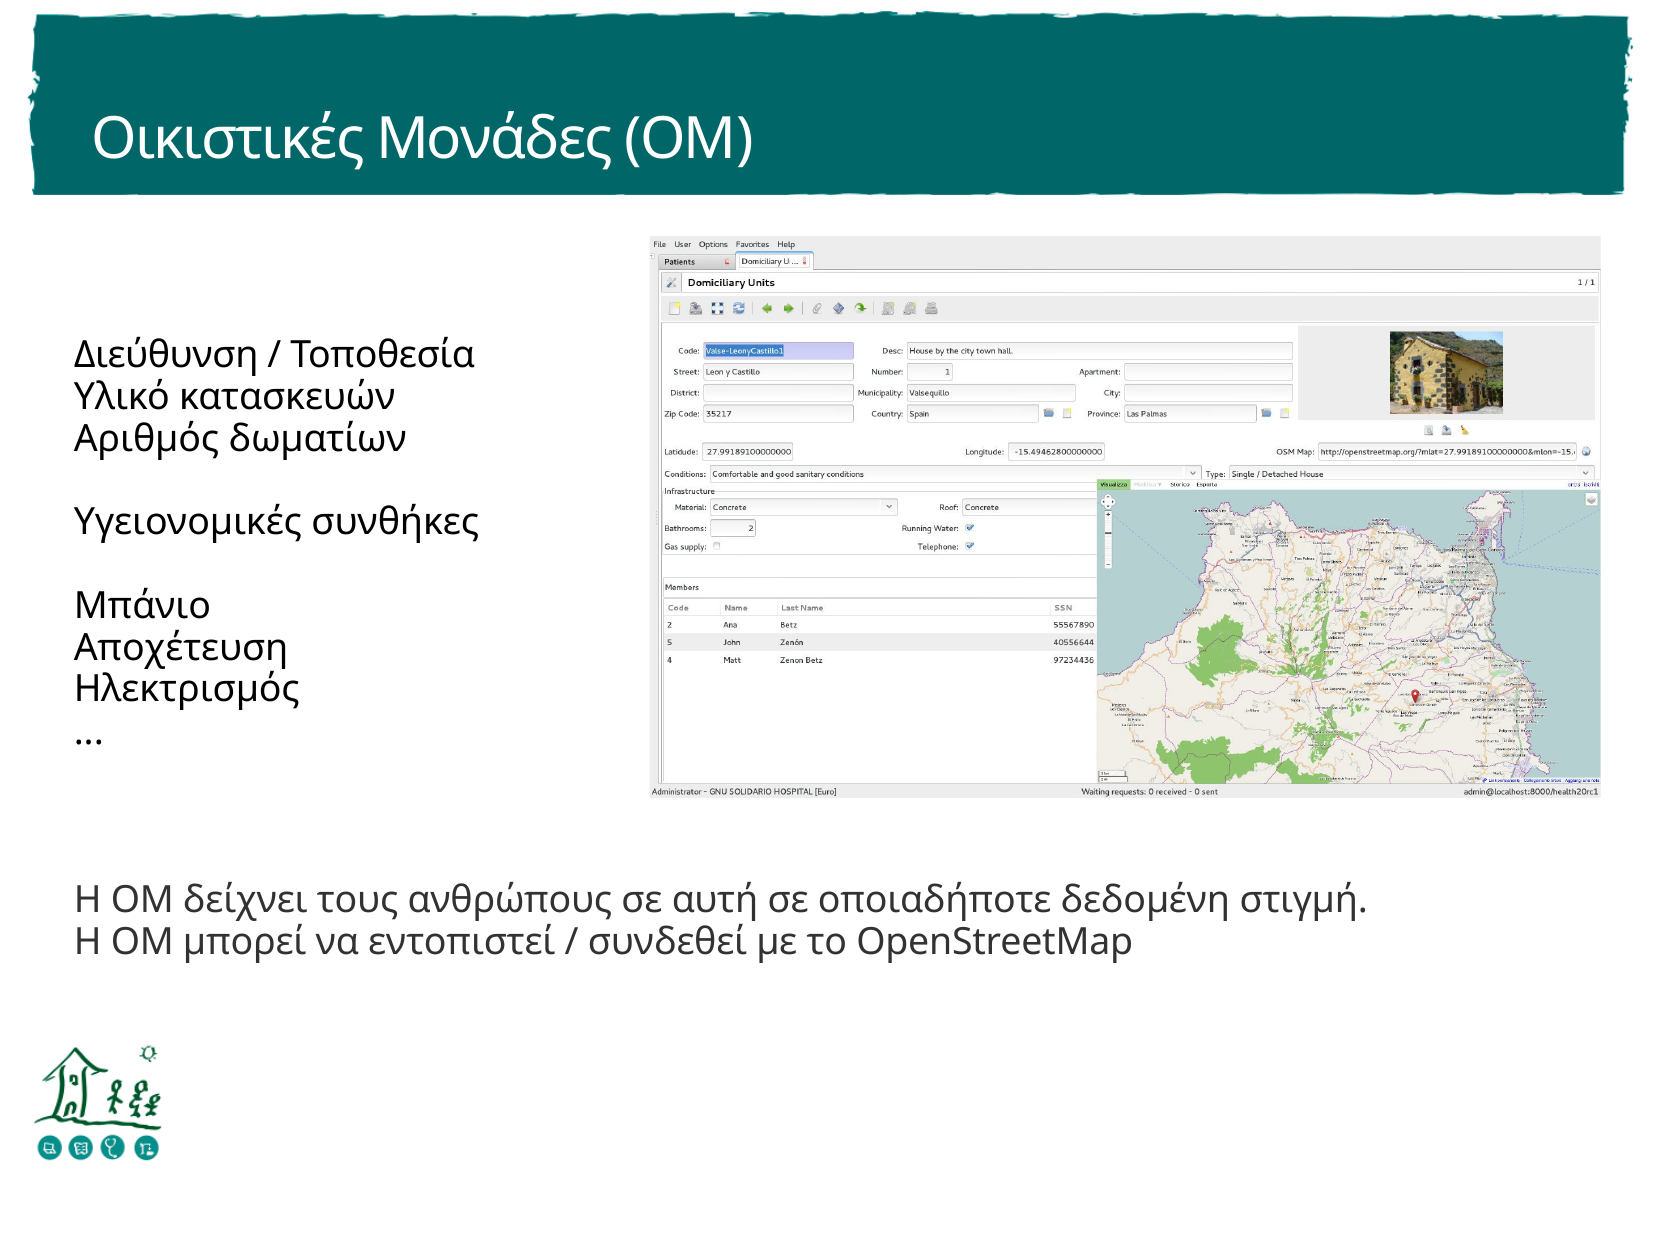

# Οικιστικές Μονάδες (ΟΜ)
Διεύθυνση / Τοποθεσία
Υλικό κατασκευών
Αριθμός δωματίων
Υγειονομικές συνθήκες
Μπάνιο
Αποχέτευση
Ηλεκτρισμός
...
Η ΟΜ δείχνει τους ανθρώπους σε αυτή σε οποιαδήποτε δεδομένη στιγμή.
Η ΟΜ μπορεί να εντοπιστεί / συνδεθεί με το OpenStreetMap